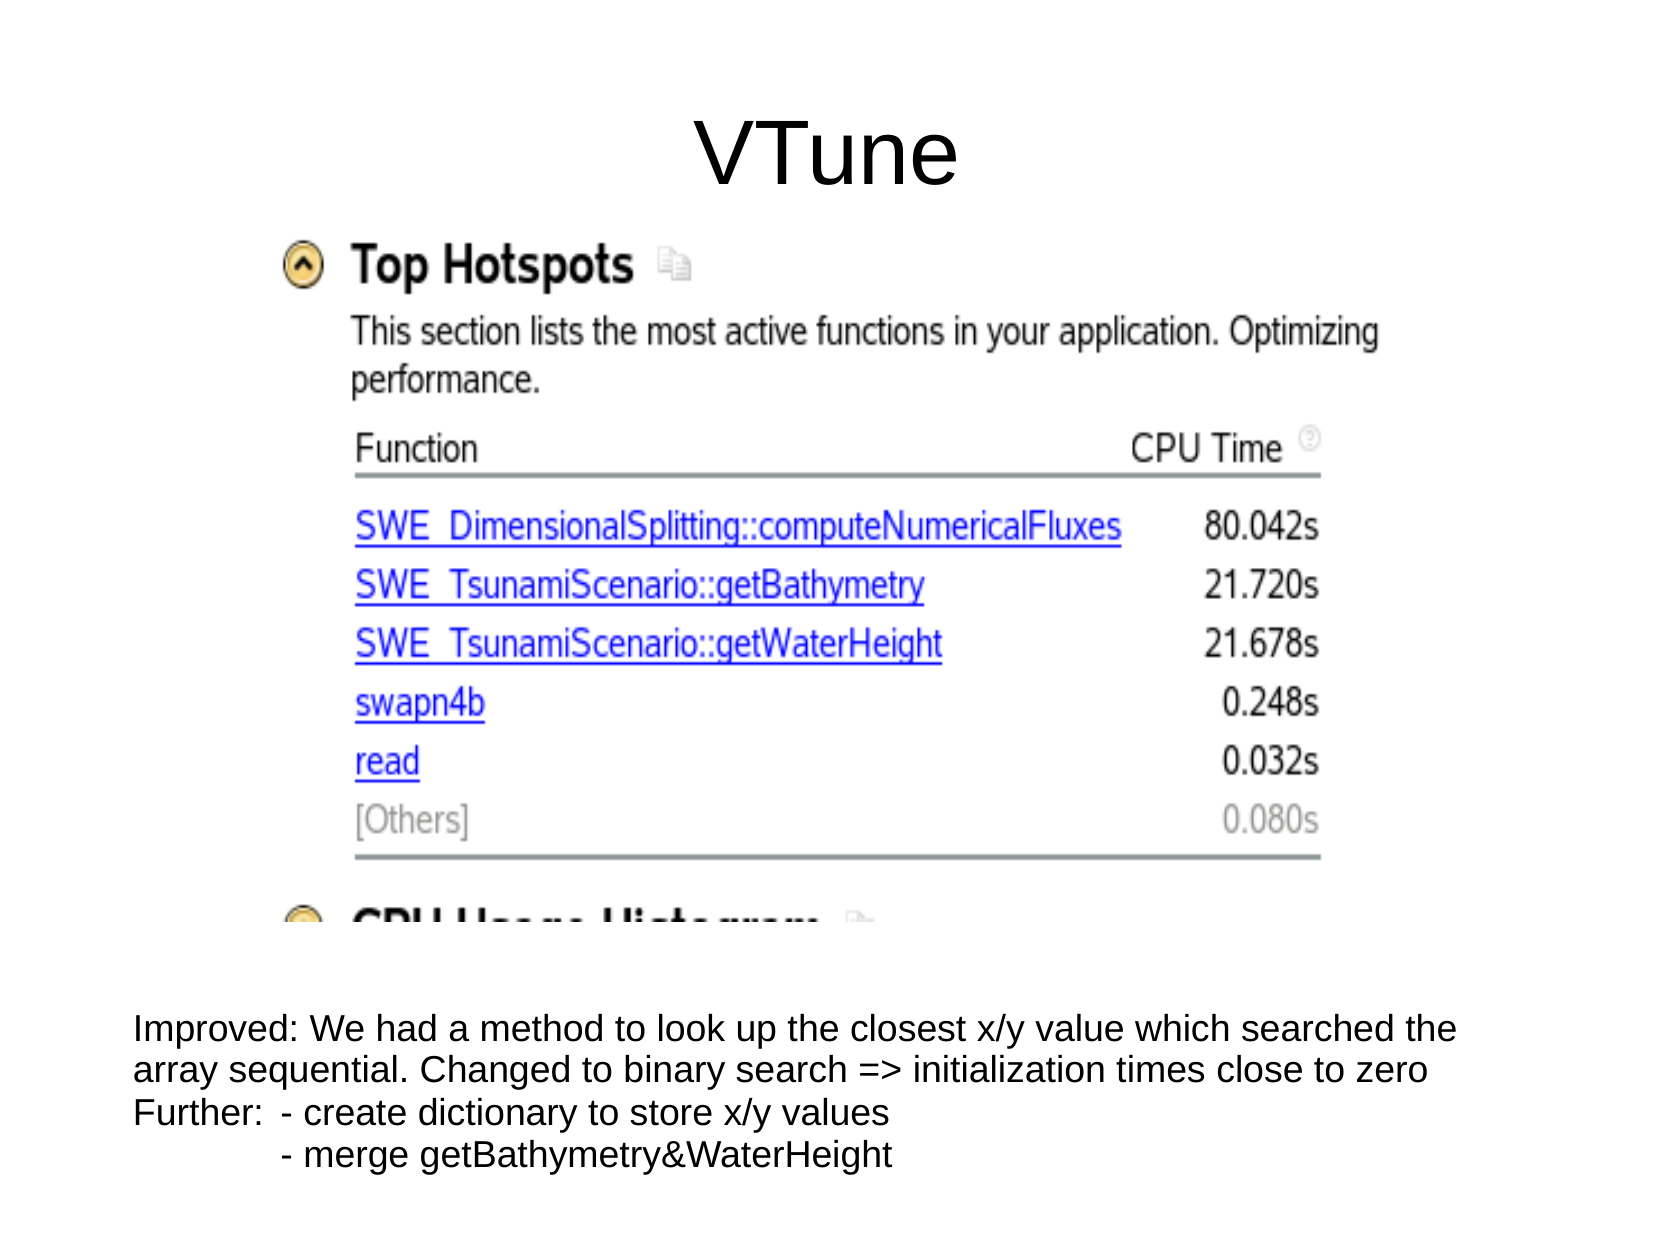

# VTune
Improved: We had a method to look up the closest x/y value which searched the
array sequential. Changed to binary search => initialization times close to zero
Further: 	- create dictionary to store x/y values
		- merge getBathymetry&WaterHeight